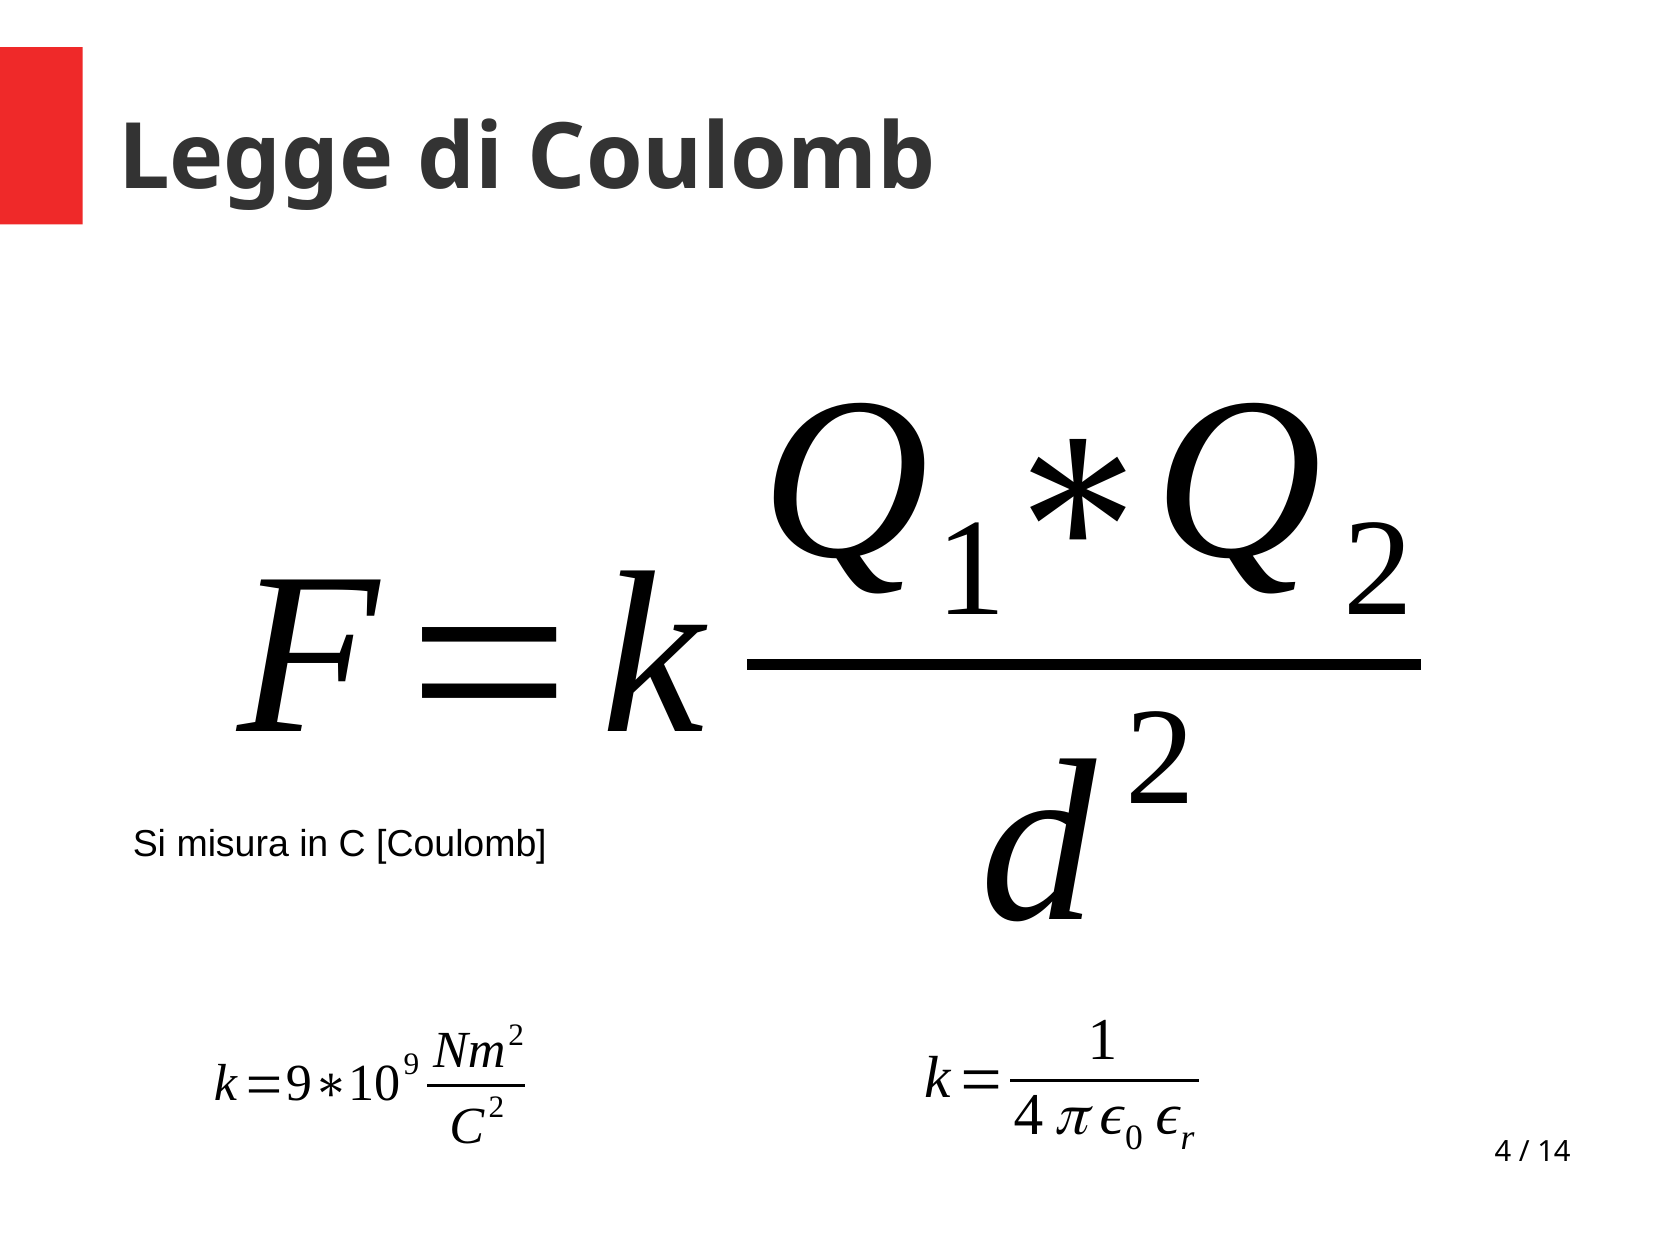

# Legge di Coulomb
Si misura in C [Coulomb]
4